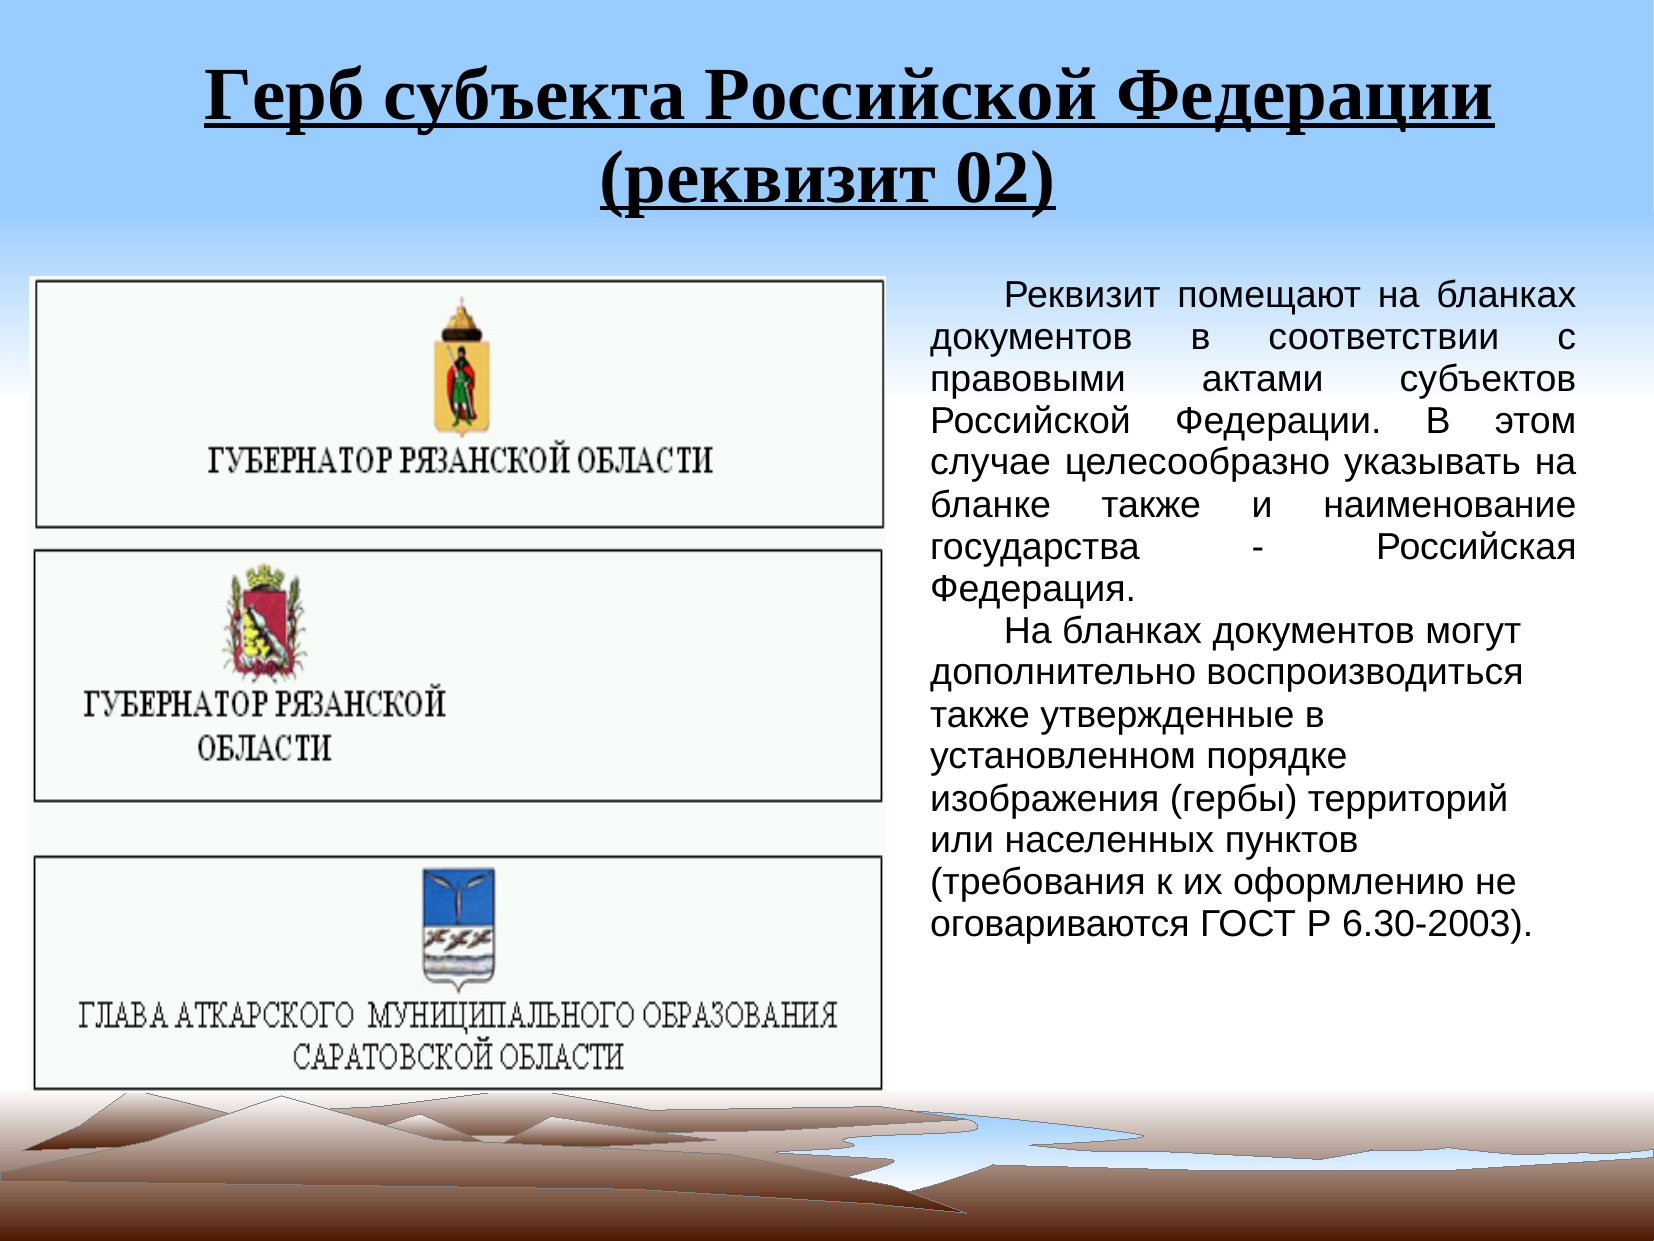

# Герб субъекта Российской Федерации (реквизит 02)
	Реквизит помещают на бланках документов в соответствии с правовыми актами субъектов Российской Федерации. В этом случае целесообразно указывать на бланке также и наименование государства - Российская Федерация.
	На бланках документов могут дополнительно воспроизводиться также утвержденные в установленном порядке изображения (гербы) территорий или населенных пунктов (требования к их оформлению не оговариваются ГОСТ Р 6.30-2003).